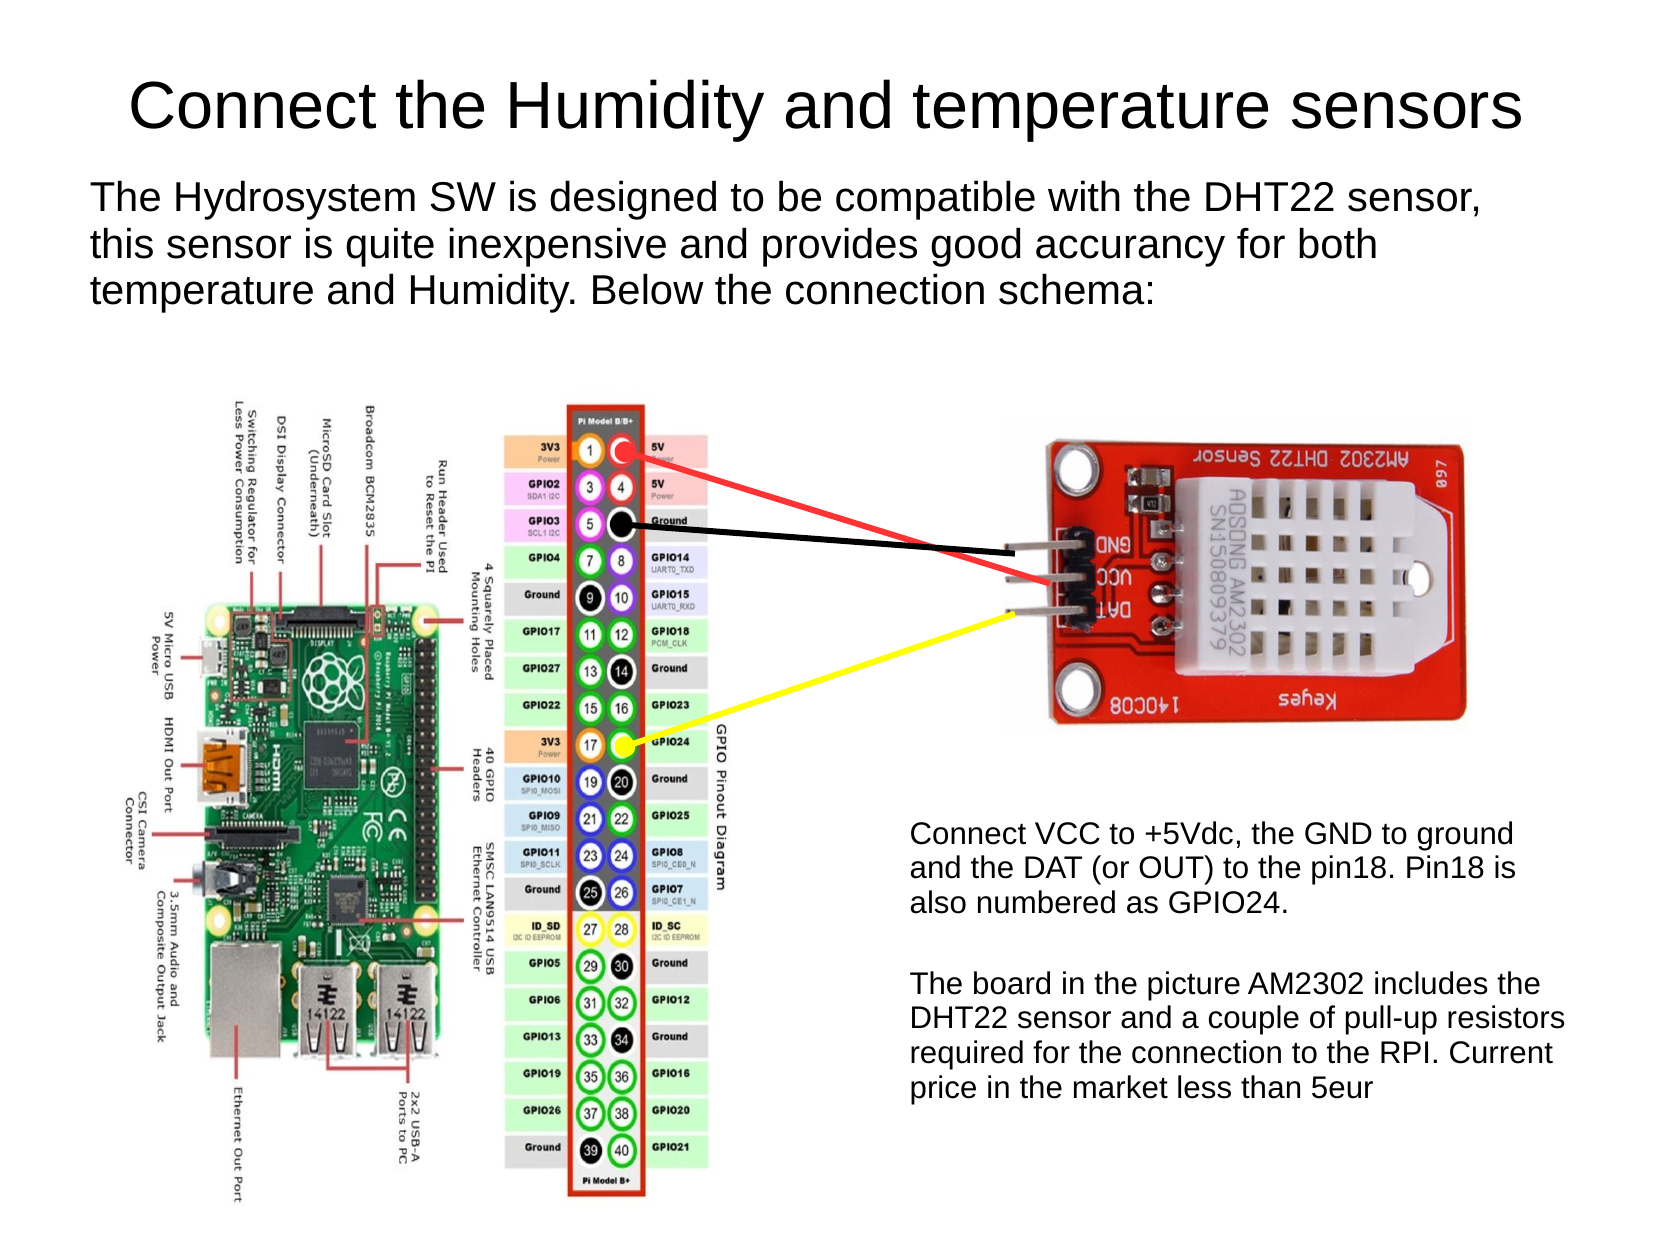

# Connect the Humidity and temperature sensors
The Hydrosystem SW is designed to be compatible with the DHT22 sensor, this sensor is quite inexpensive and provides good accurancy for both temperature and Humidity. Below the connection schema:
Connect VCC to +5Vdc, the GND to ground and the DAT (or OUT) to the pin18. Pin18 is also numbered as GPIO24.
The board in the picture AM2302 includes the DHT22 sensor and a couple of pull-up resistors required for the connection to the RPI. Current price in the market less than 5eur